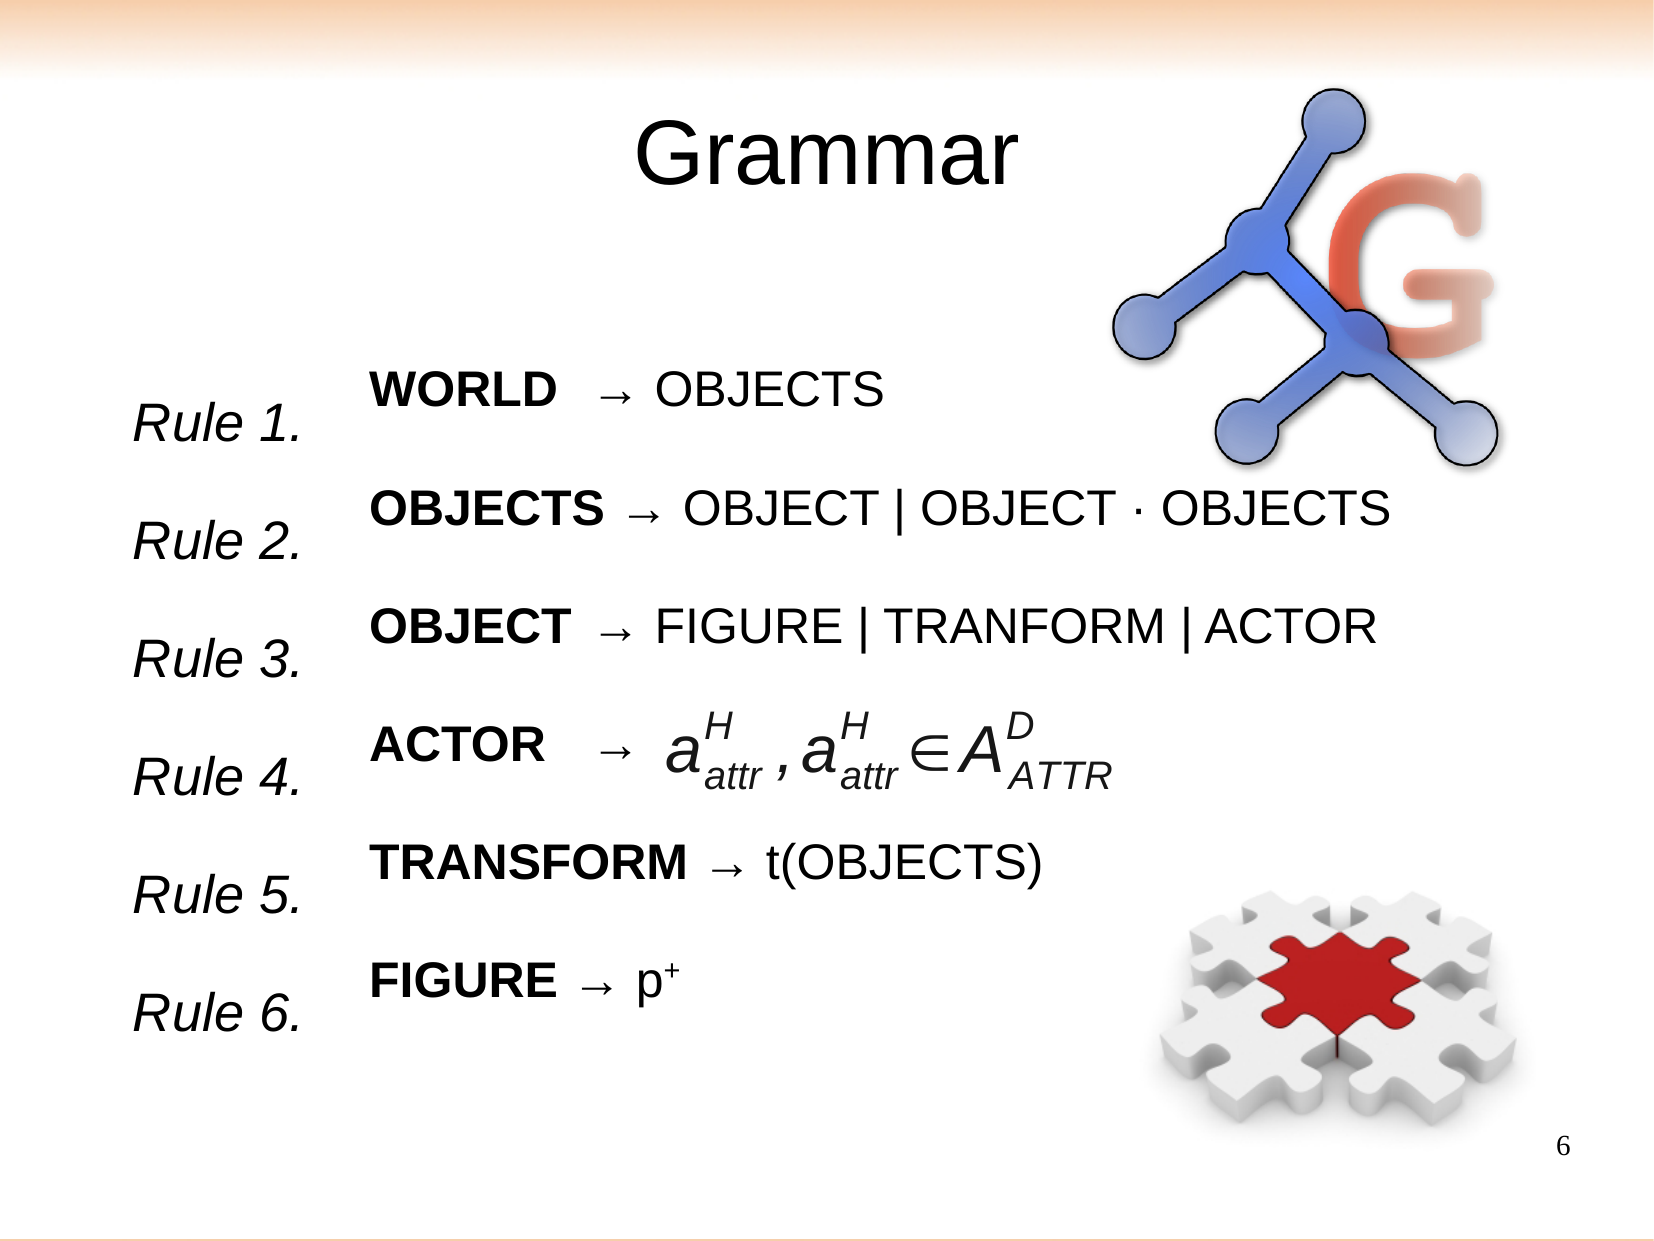

# Grammar
Rule 1.
WORLD	→ OBJECTS
Rule 2.
OBJECTS → OBJECT | OBJECT · OBJECTS
Rule 3.
OBJECT	→ FIGURE | TRANFORM | ACTOR
Rule 4.
ACTOR	→
Rule 5.
TRANSFORM → t(OBJECTS)
Rule 6.
FIGURE → p+
6